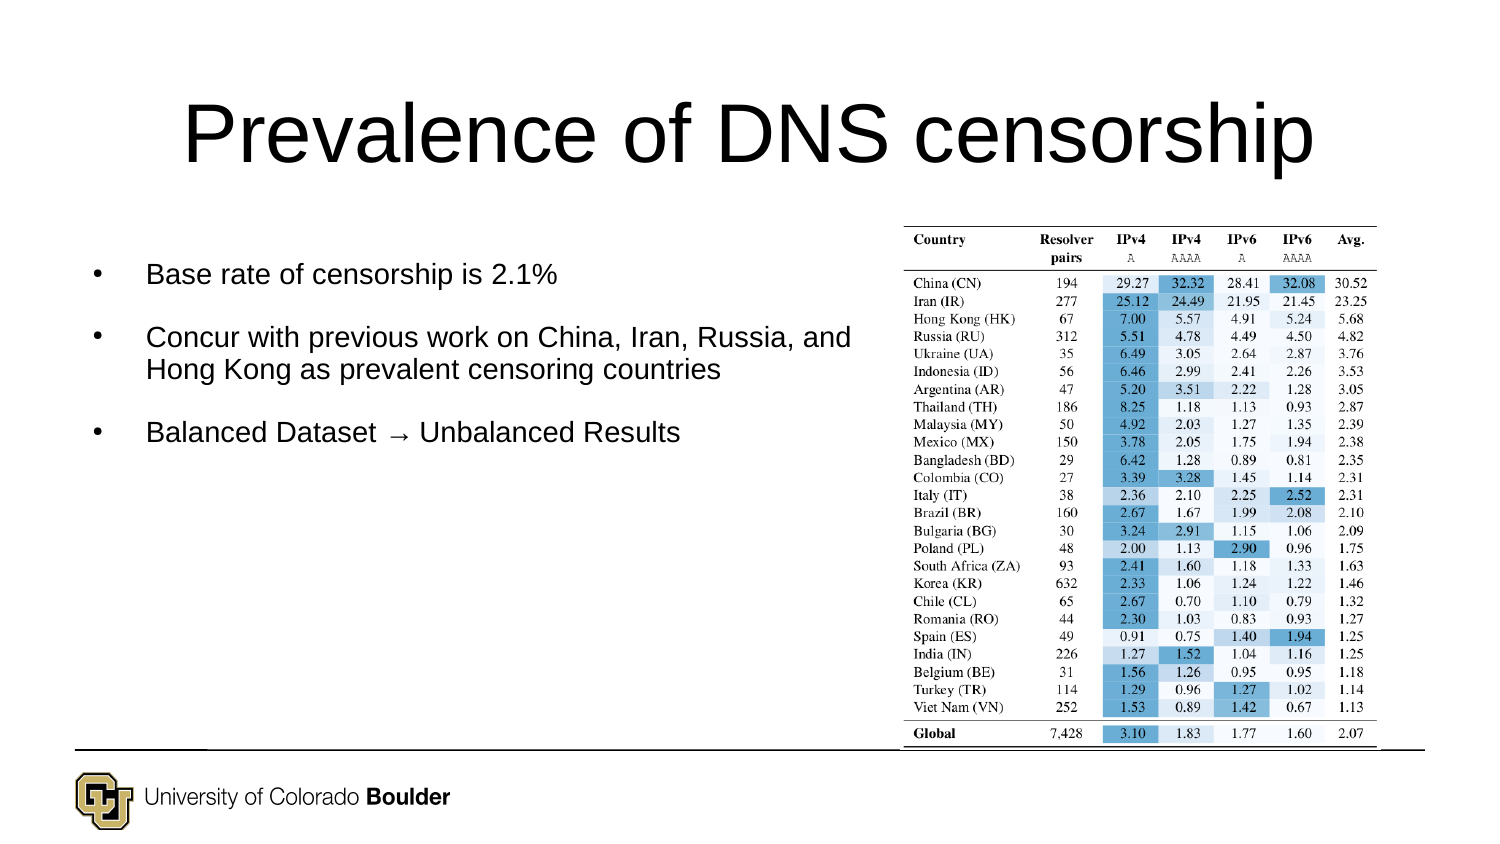

# Prevalence of DNS censorship
Base rate of censorship is 2.1%
Concur with previous work on China, Iran, Russia, and Hong Kong as prevalent censoring countries
Balanced Dataset → Unbalanced Results